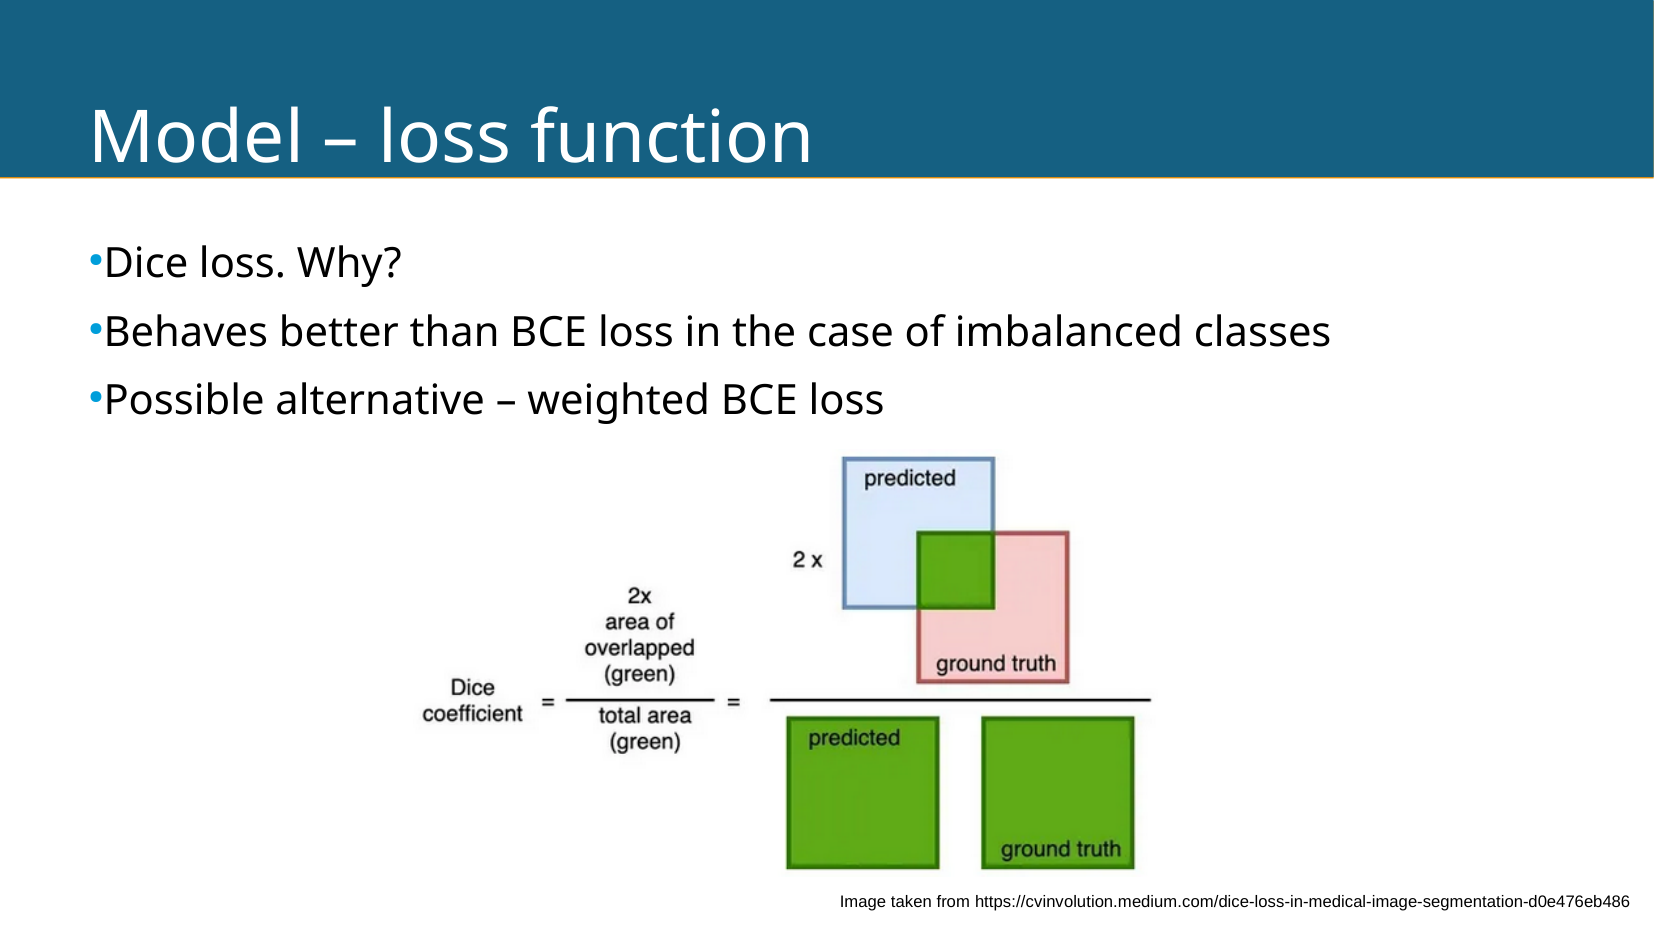

Model – loss function
Dice loss. Why?
Behaves better than BCE loss in the case of imbalanced classes
Possible alternative – weighted BCE loss
Image taken from https://cvinvolution.medium.com/dice-loss-in-medical-image-segmentation-d0e476eb486